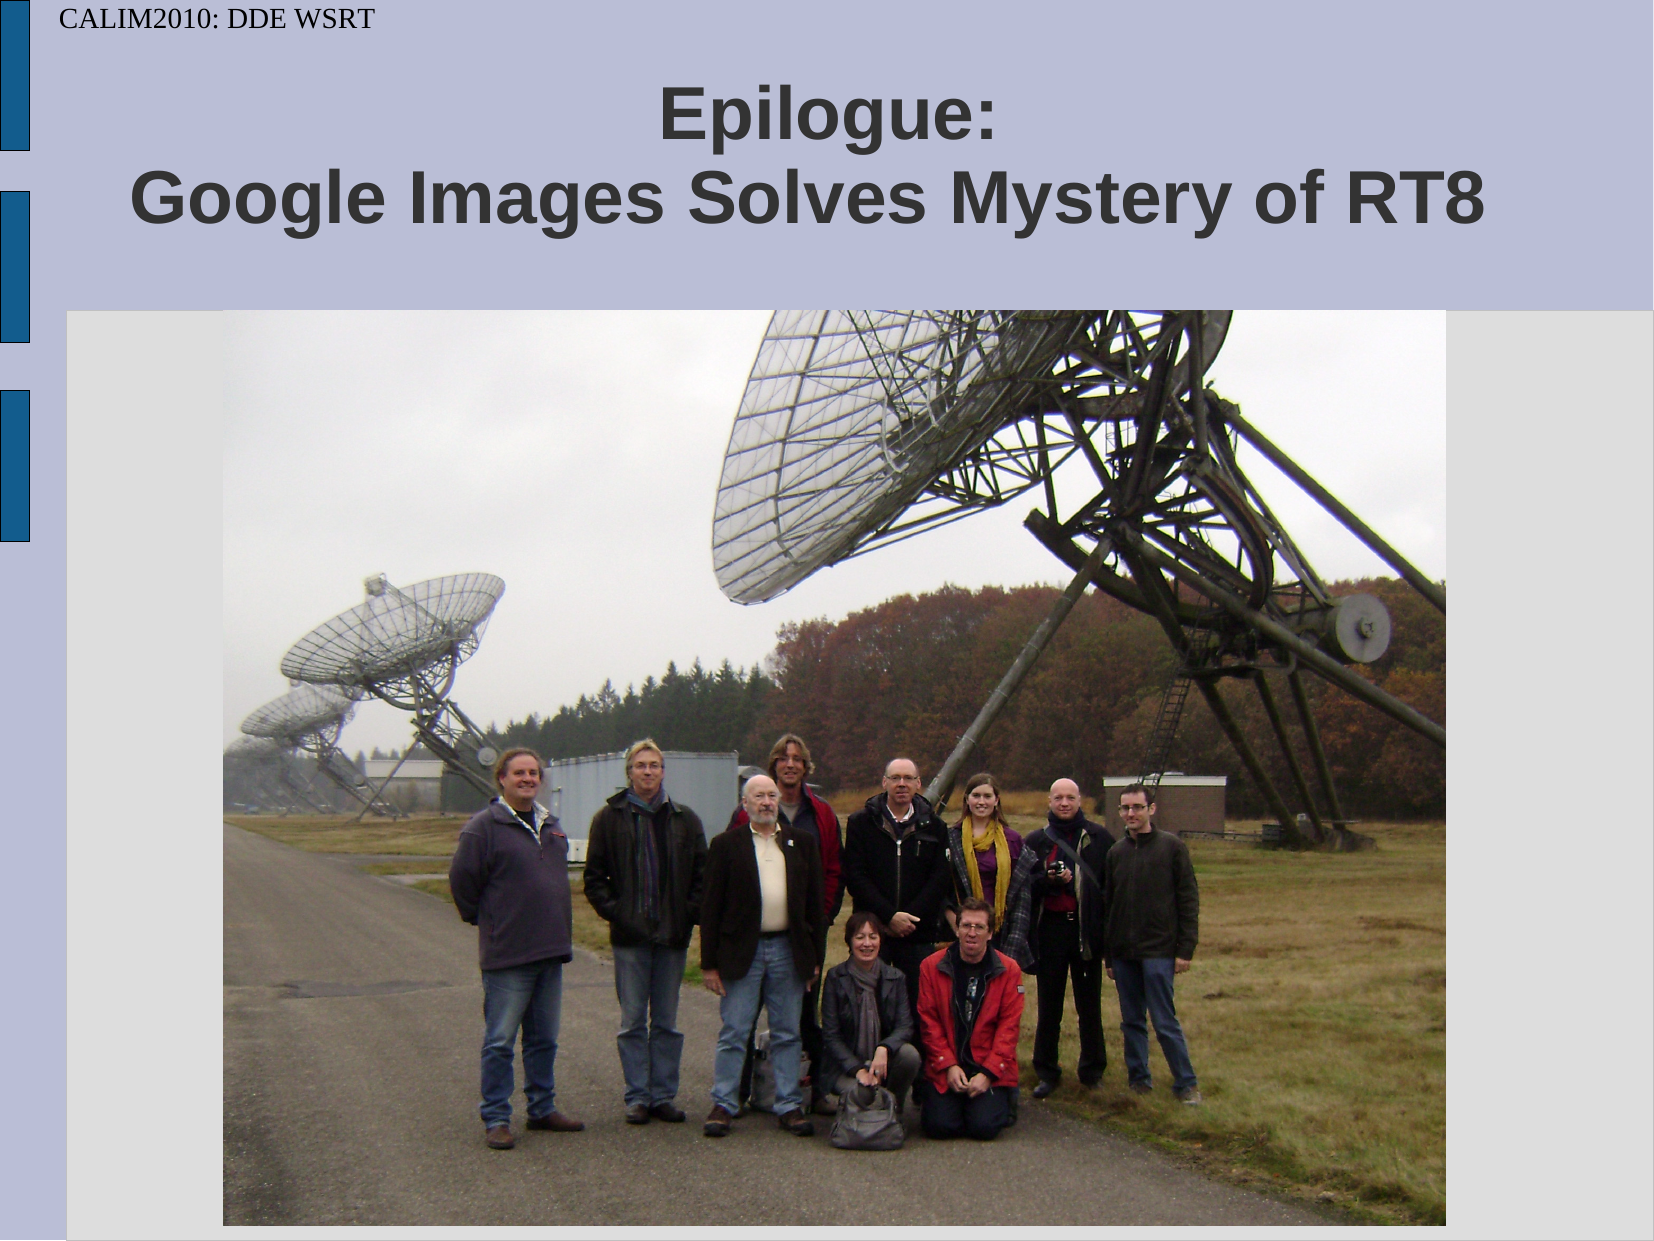

CALIM2010: DDE WSRT
# Epilogue: Google Images Solves Mystery of RT8